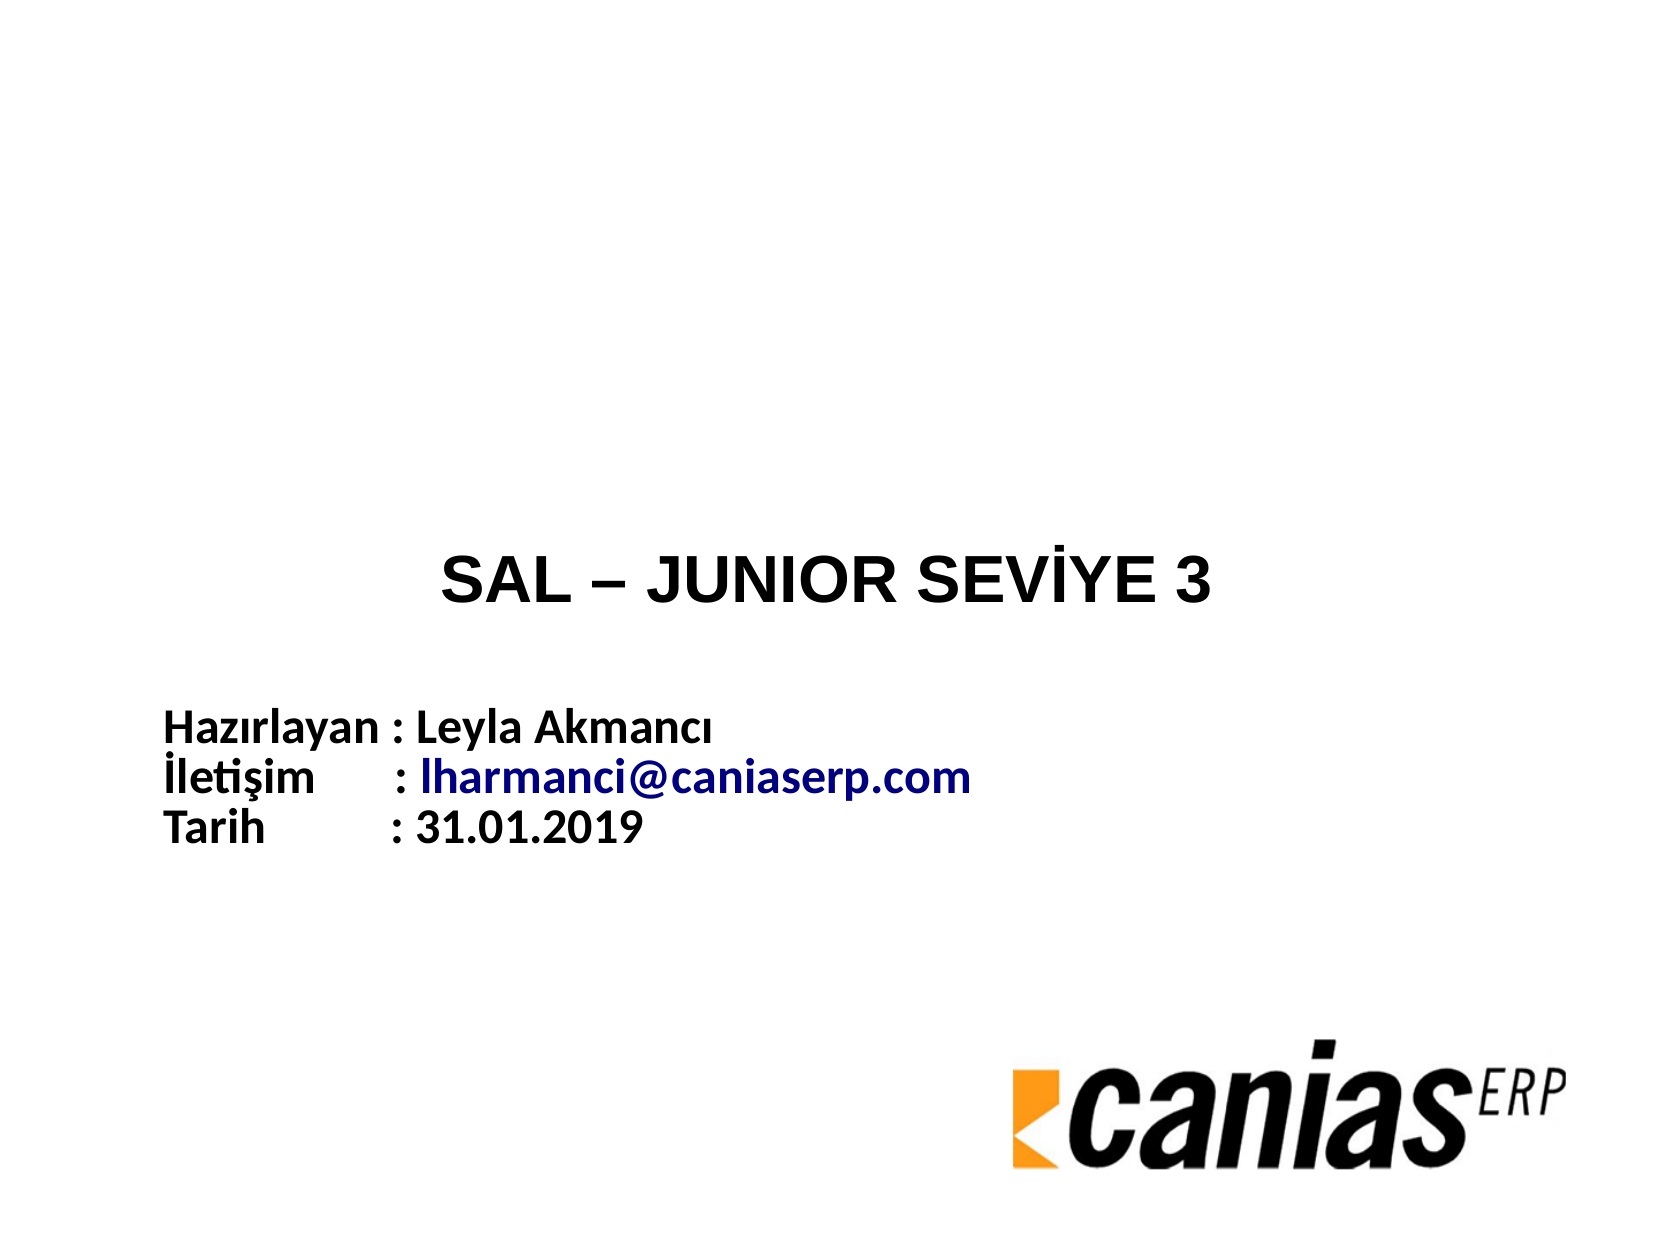

SAL – JUNIOR SEVİYE 3
Hazırlayan : Leyla Akmancı
İletişim : lharmanci@caniaserp.com
Tarih : 31.01.2019